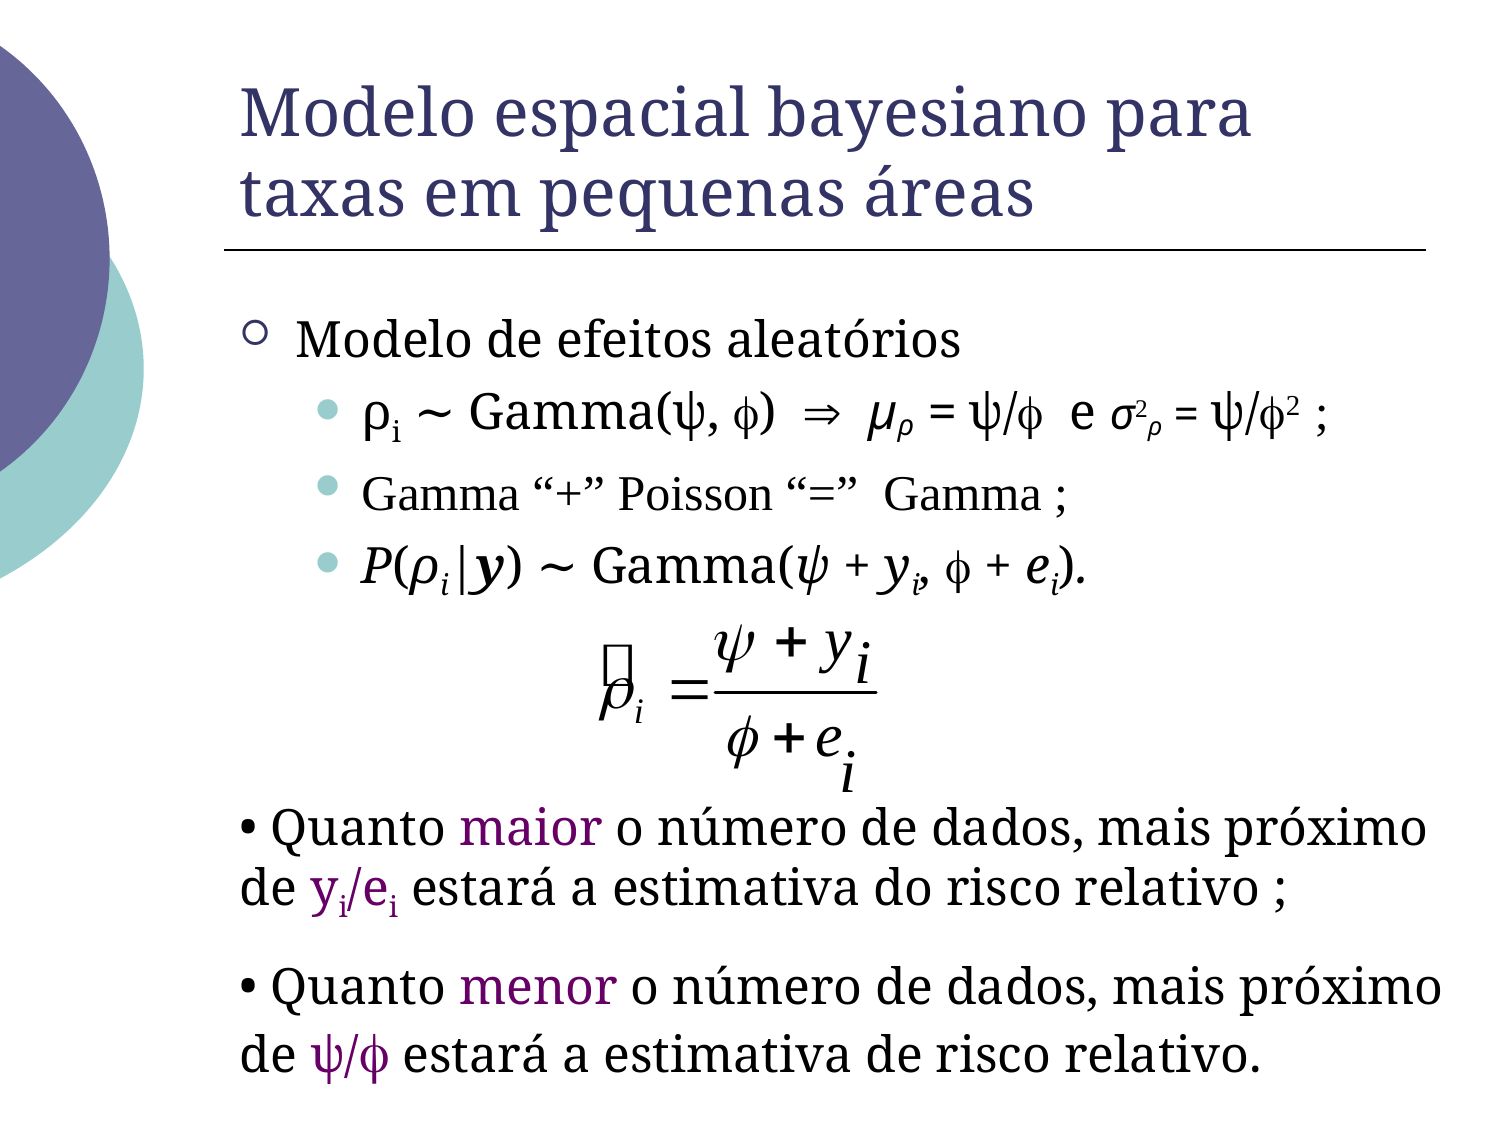

Modelo espacial bayesiano para taxas em pequenas áreas
# Modelo de efeitos aleatórios
ρi ∼ Gamma(ψ, )  µρ = ψ/ e σ2ρ = ψ/2 ;
Gamma “+” Poisson “=” Gamma ;
P(ρi|y) ∼ Gamma(ψ + yi,  + ei).
 Quanto maior o número de dados, mais próximo de yi/ei estará a estimativa do risco relativo ;
 Quanto menor o número de dados, mais próximo de ψ/ estará a estimativa de risco relativo.